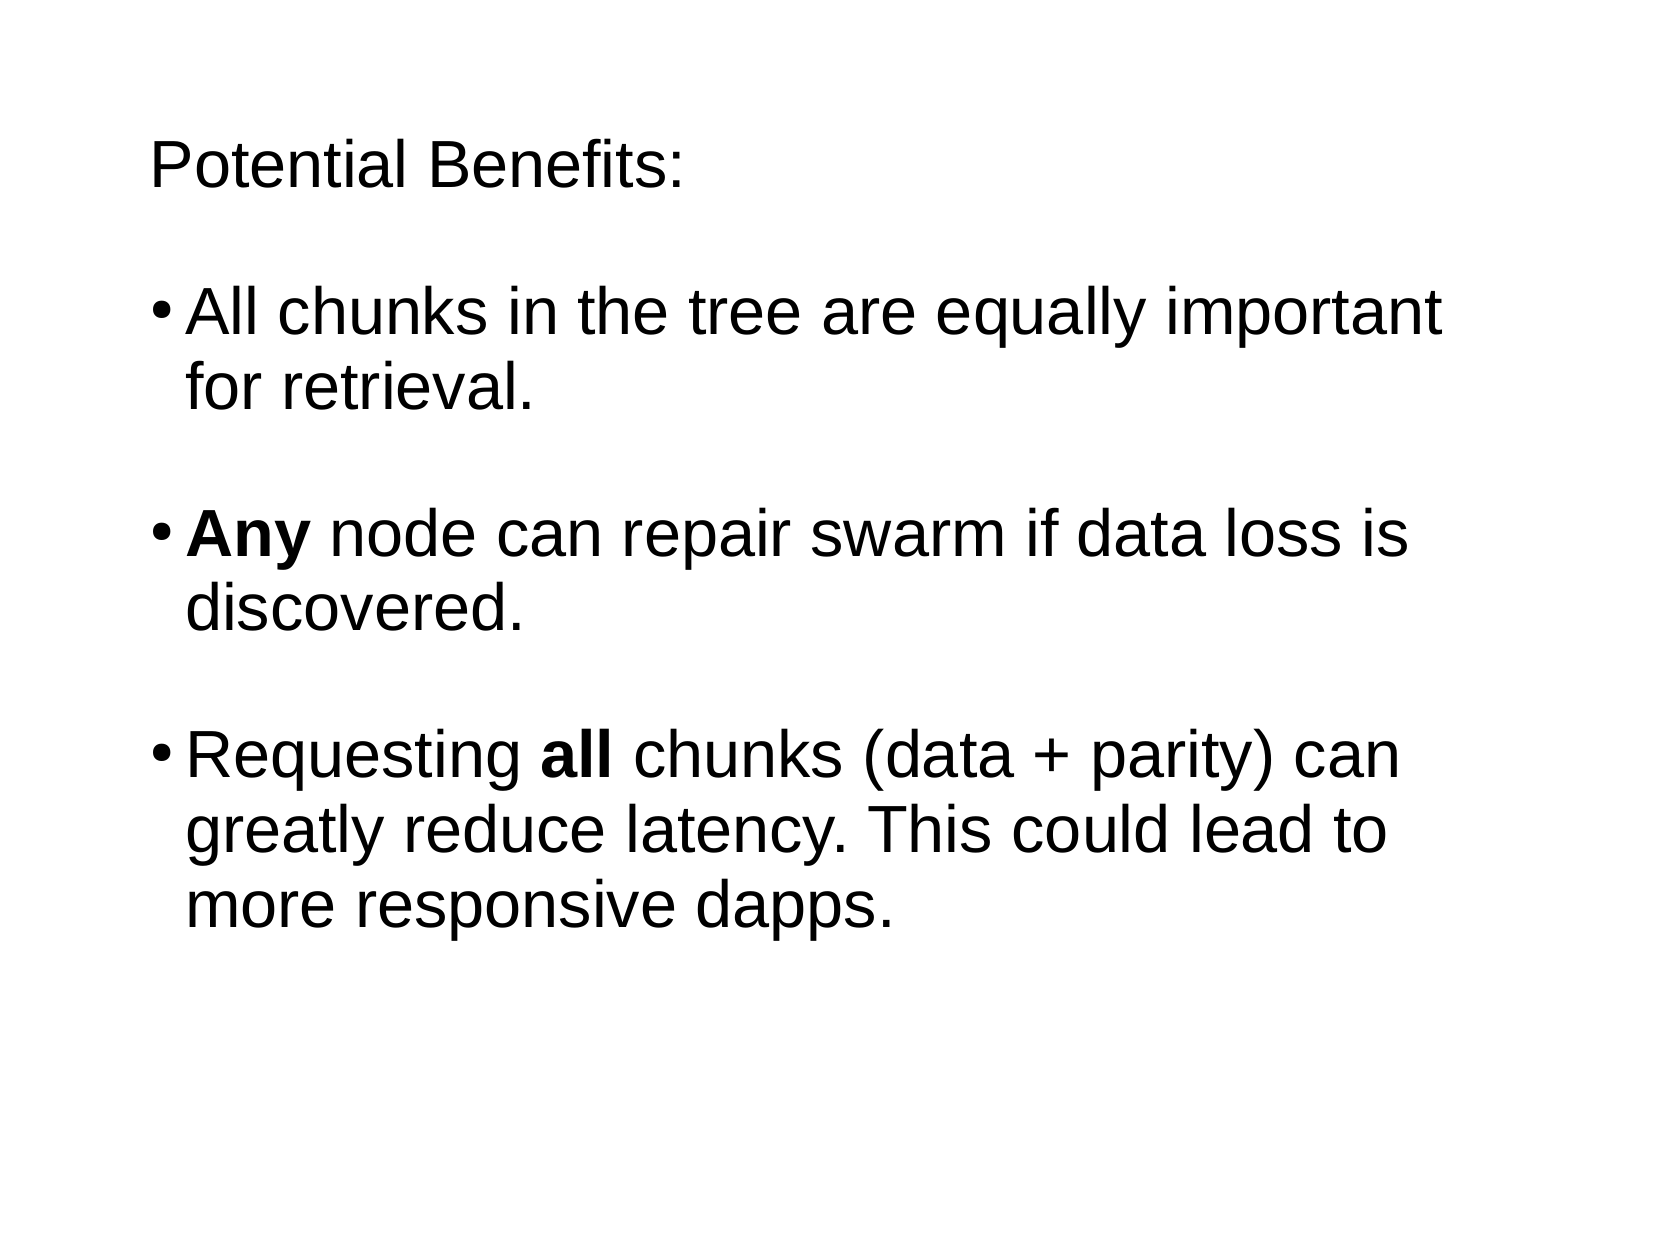

Potential Benefits:
All chunks in the tree are equally important for retrieval.
Any node can repair swarm if data loss is discovered.
Requesting all chunks (data + parity) can greatly reduce latency. This could lead to more responsive dapps.